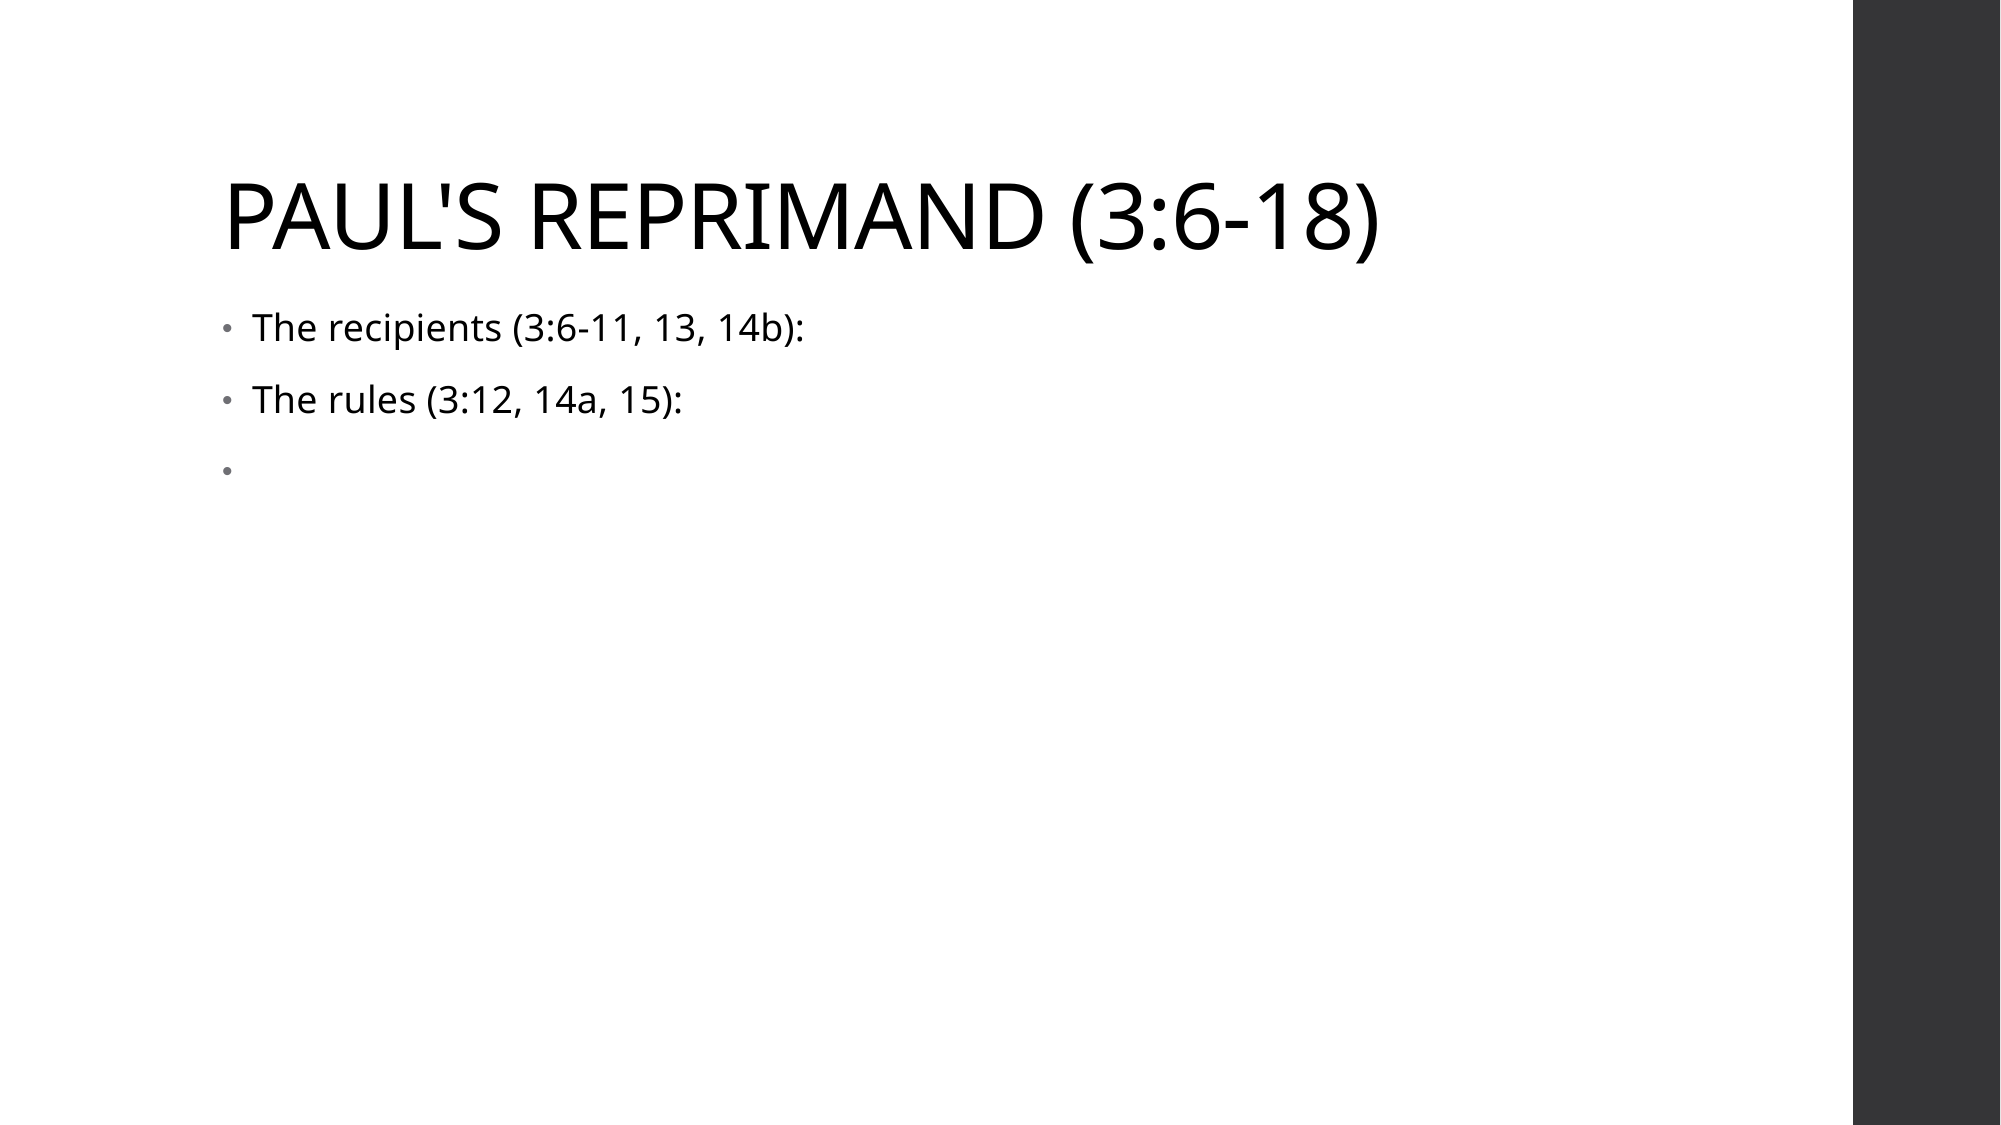

# PAUL'S REPRIMAND (3:6-18)
The recipients (3:6-11, 13, 14b):
The rules (3:12, 14a, 15):